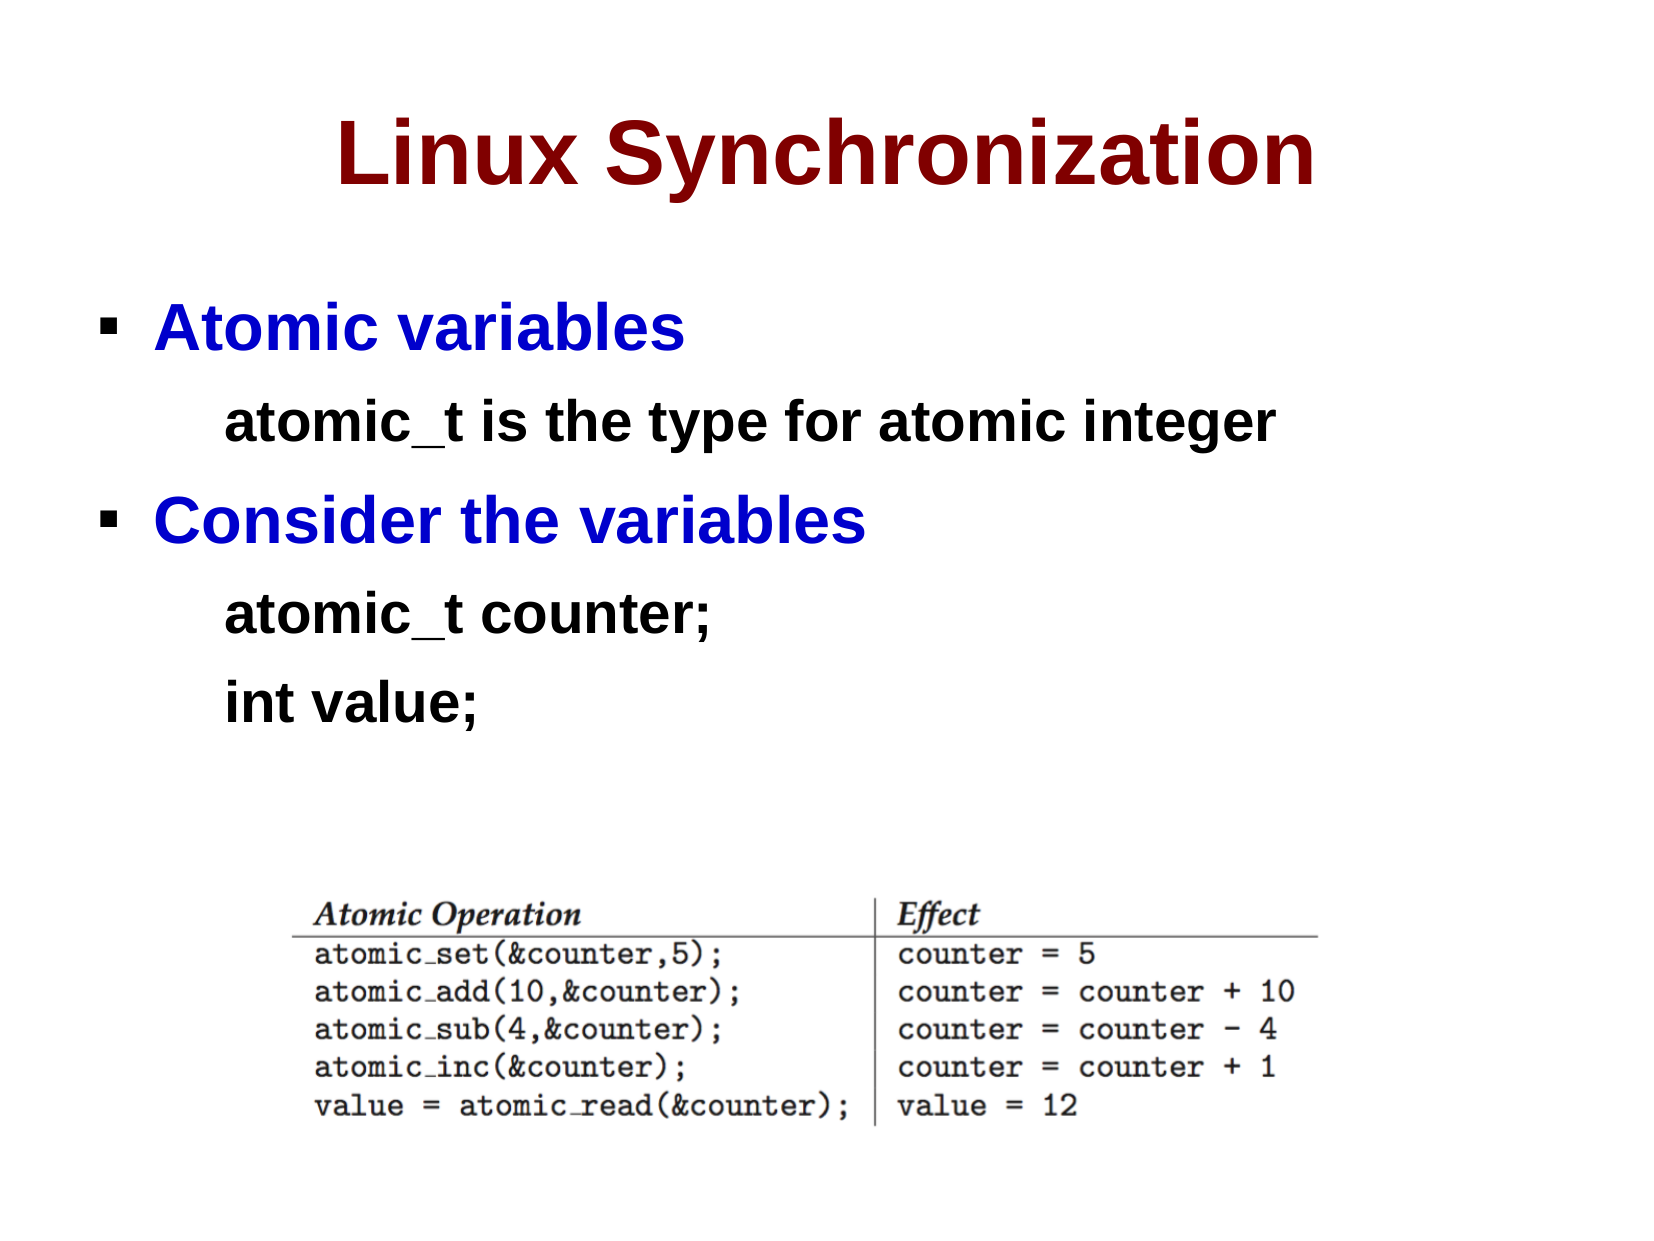

# Linux Synchronization
Atomic variables
atomic_t is the type for atomic integer
Consider the variables
atomic_t counter;
int value;